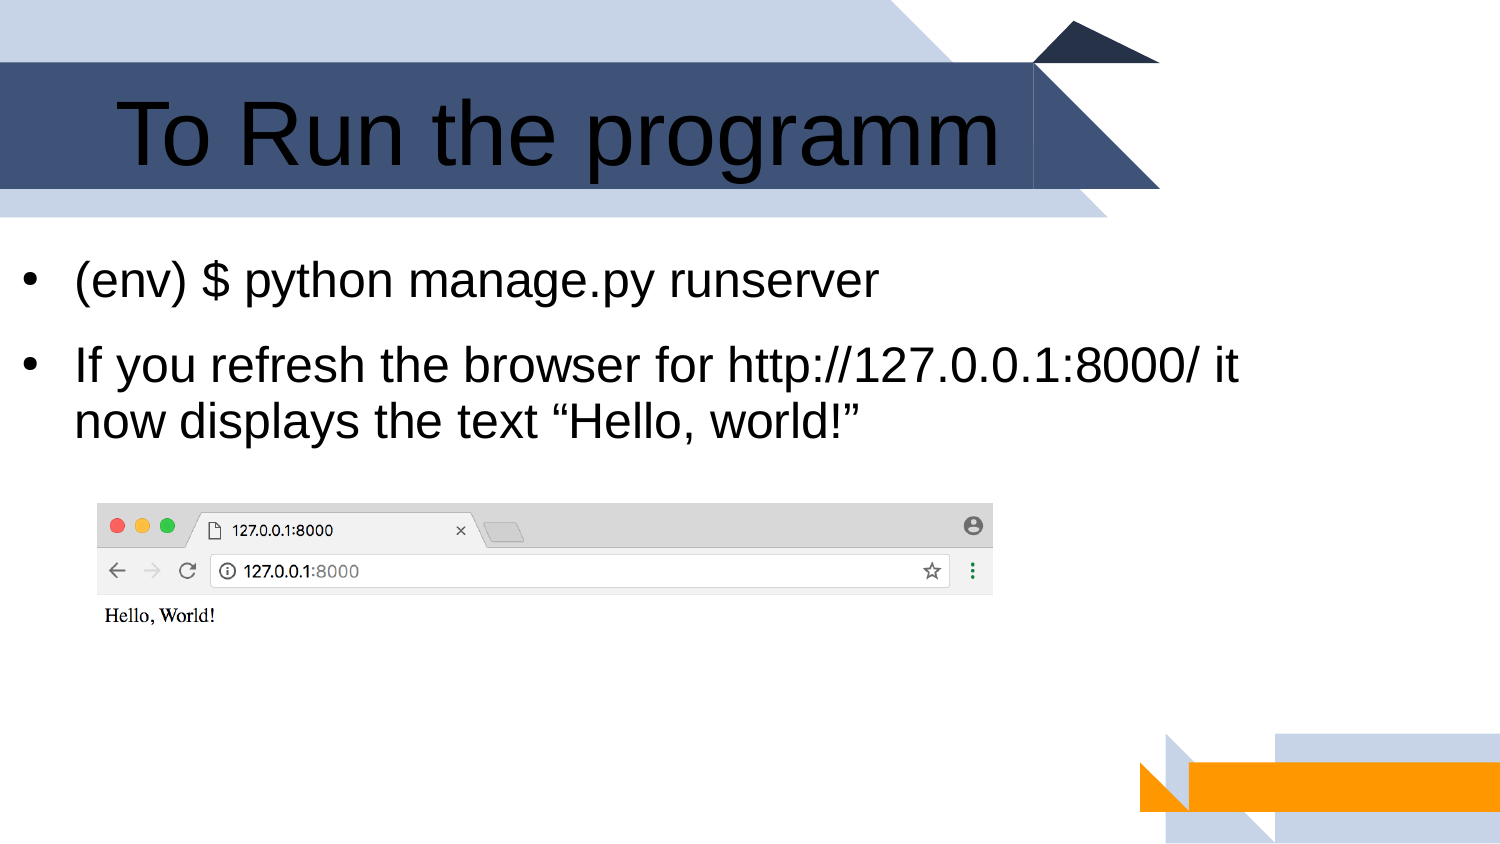

# To Run the programm
(env) $ python manage.py runserver
If you refresh the browser for http://127.0.0.1:8000/ it now displays the text “Hello, world!”